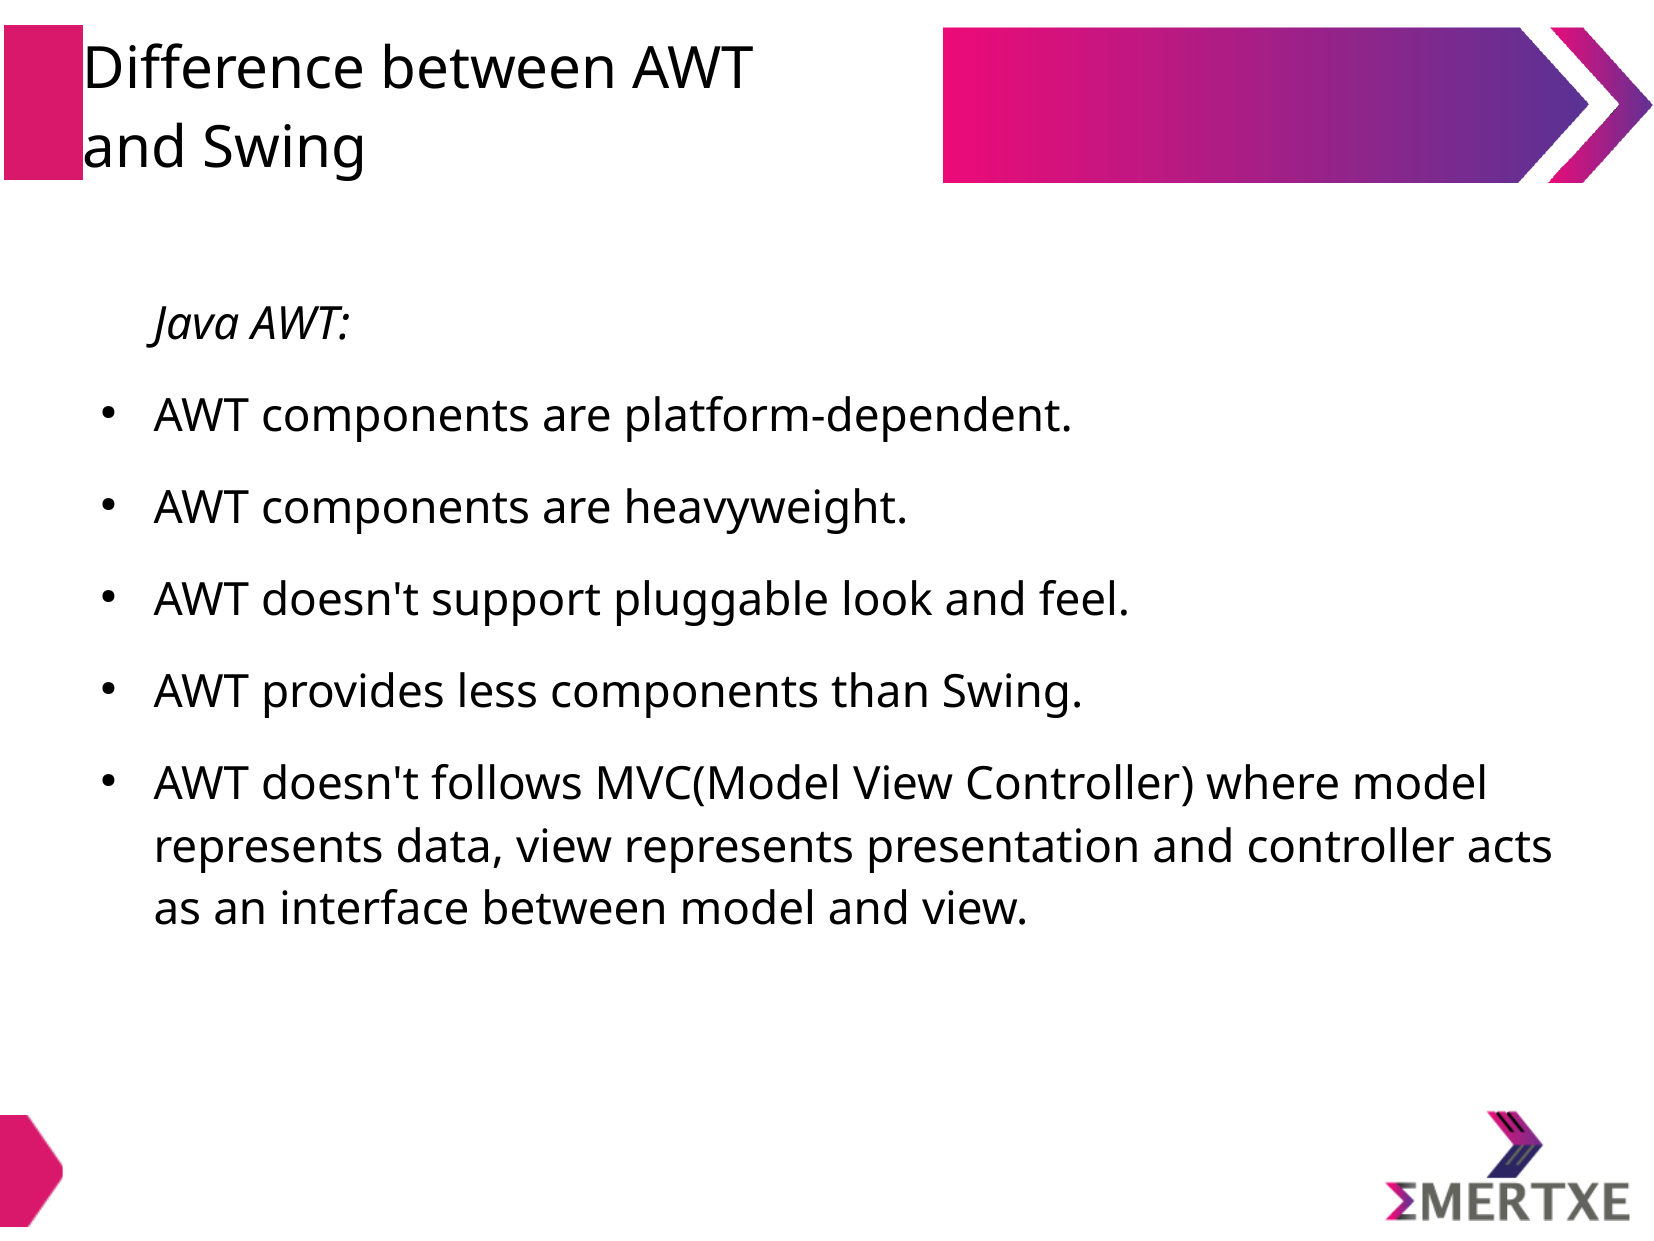

# Difference between AWT and Swing
Java AWT:
AWT components are platform-dependent.
AWT components are heavyweight.
AWT doesn't support pluggable look and feel.
AWT provides less components than Swing.
AWT doesn't follows MVC(Model View Controller) where model represents data, view represents presentation and controller acts as an interface between model and view.